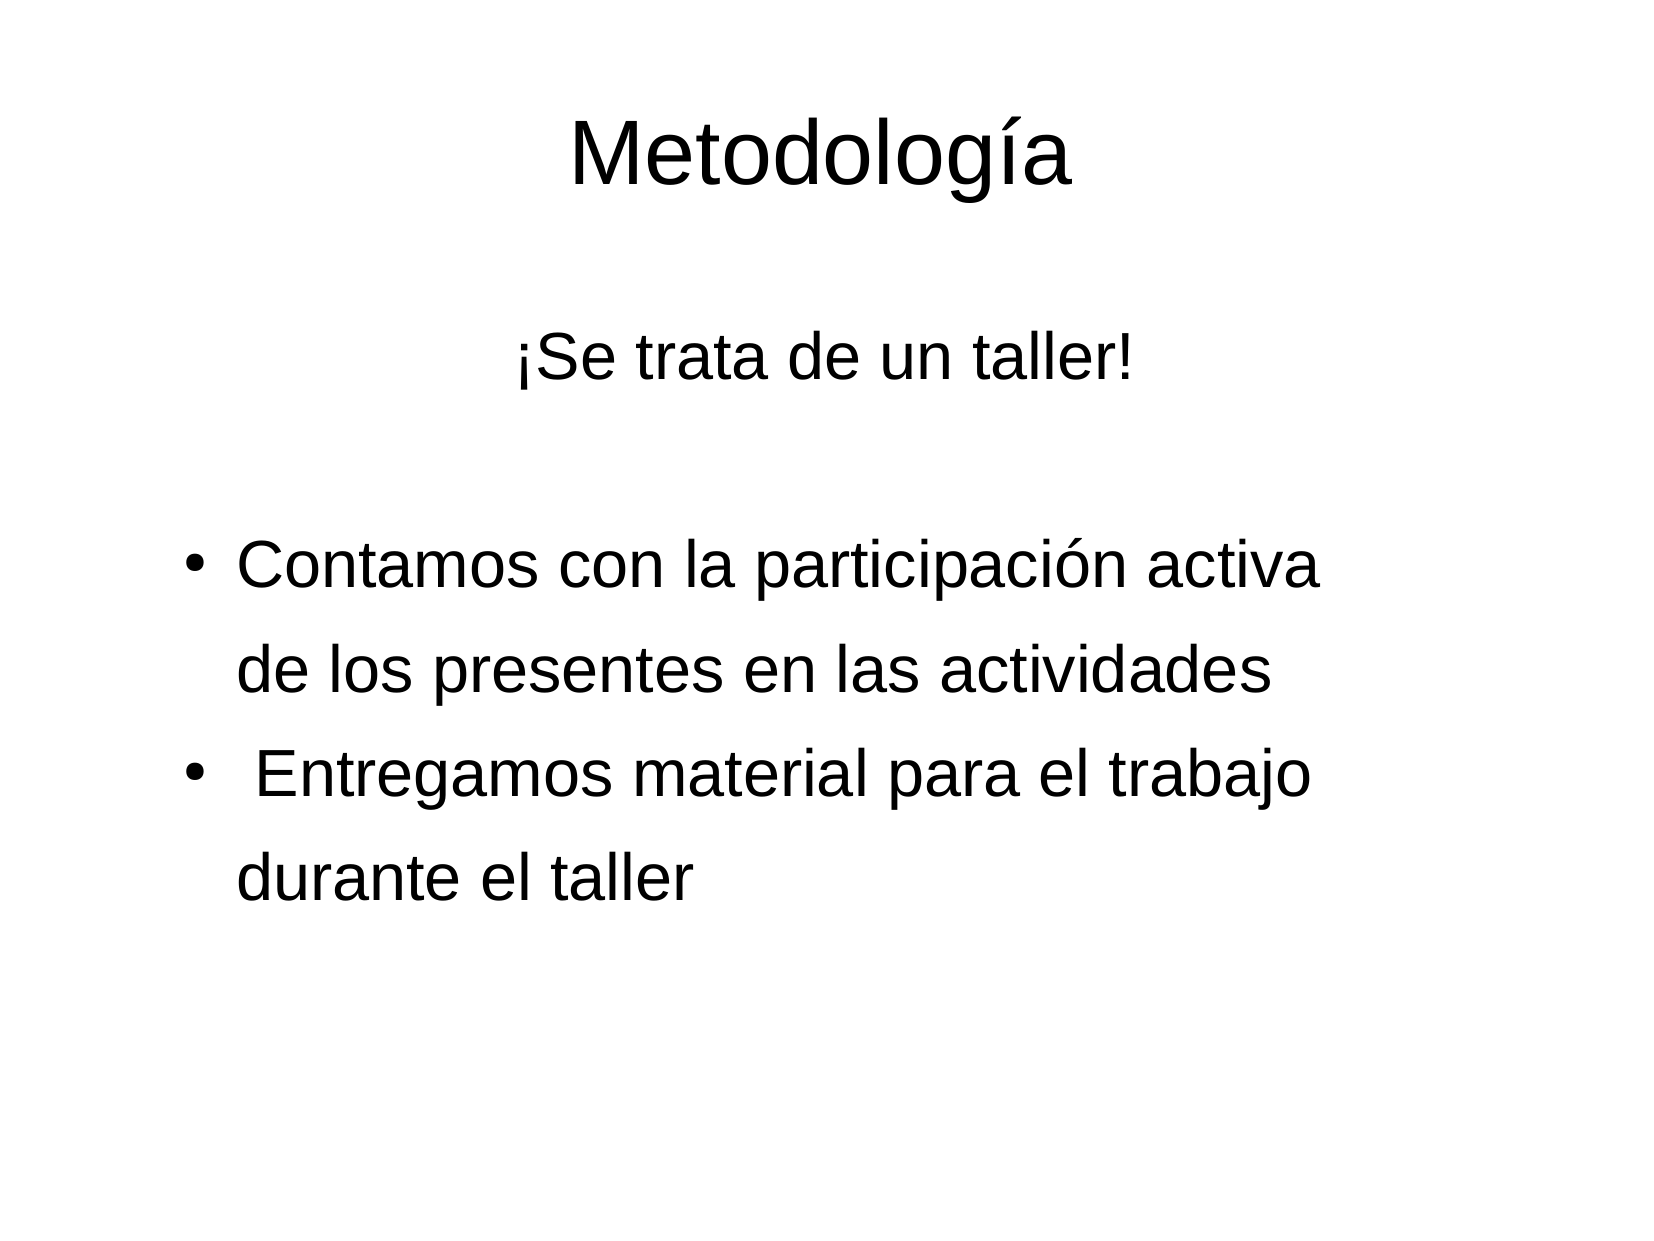

# Metodología
 ¡Se trata de un taller!
Contamos con la participación activa
de los presentes en las actividades
 Entregamos material para el trabajo
durante el taller